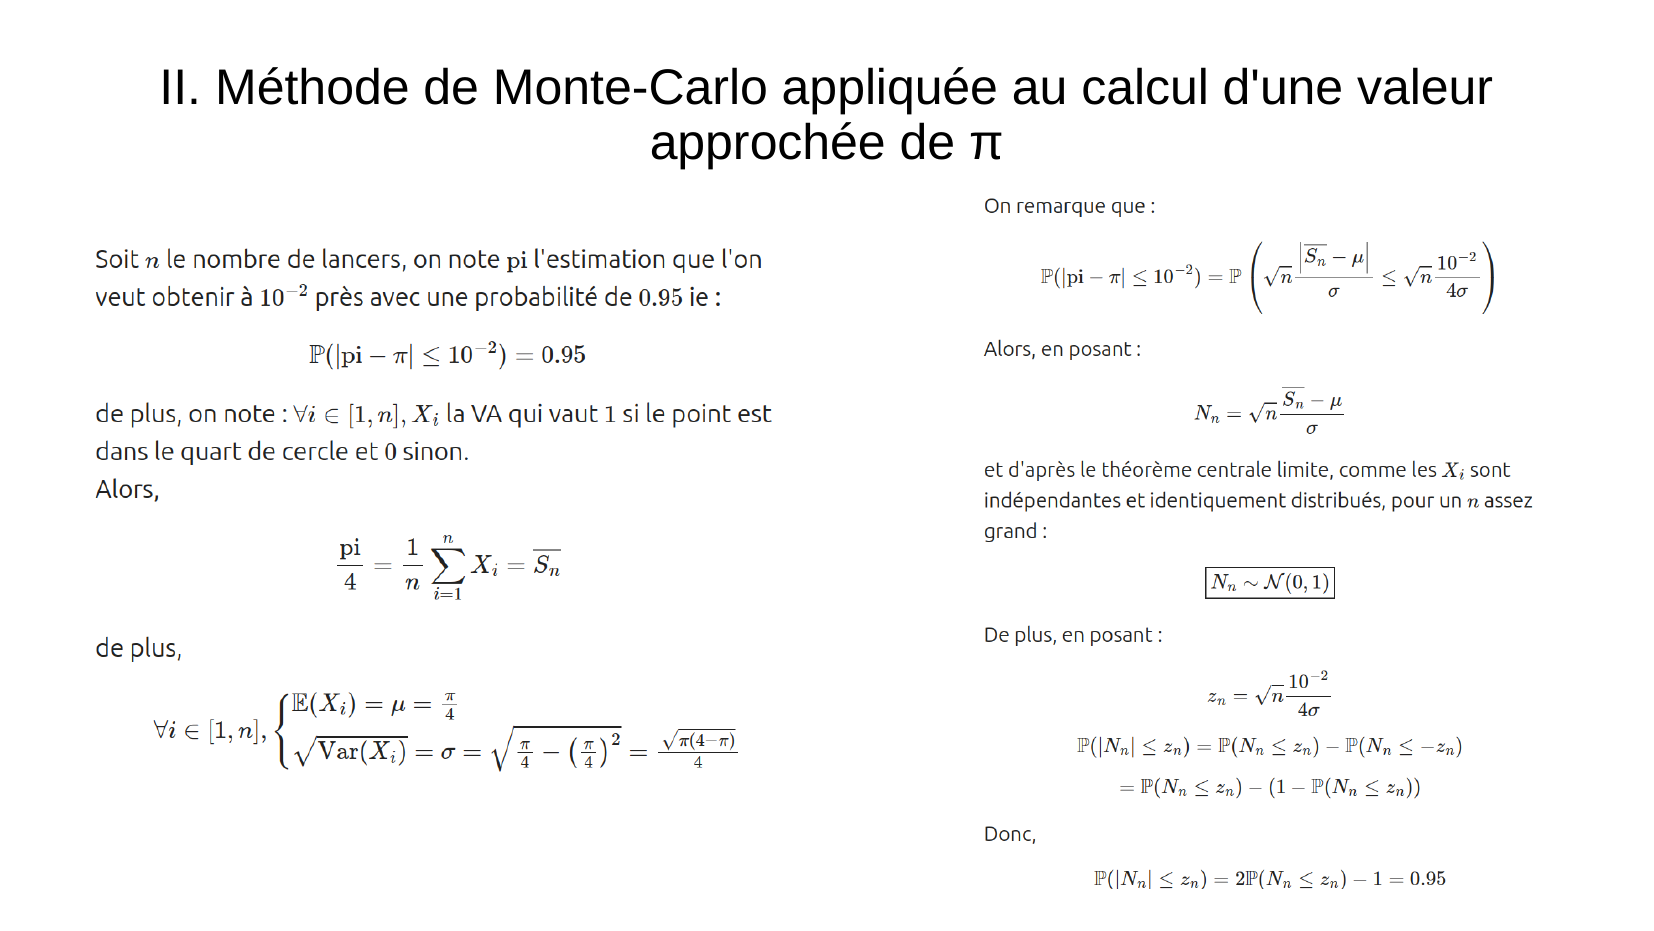

# II. Méthode de Monte-Carlo appliquée au calcul d'une valeur approchée de π